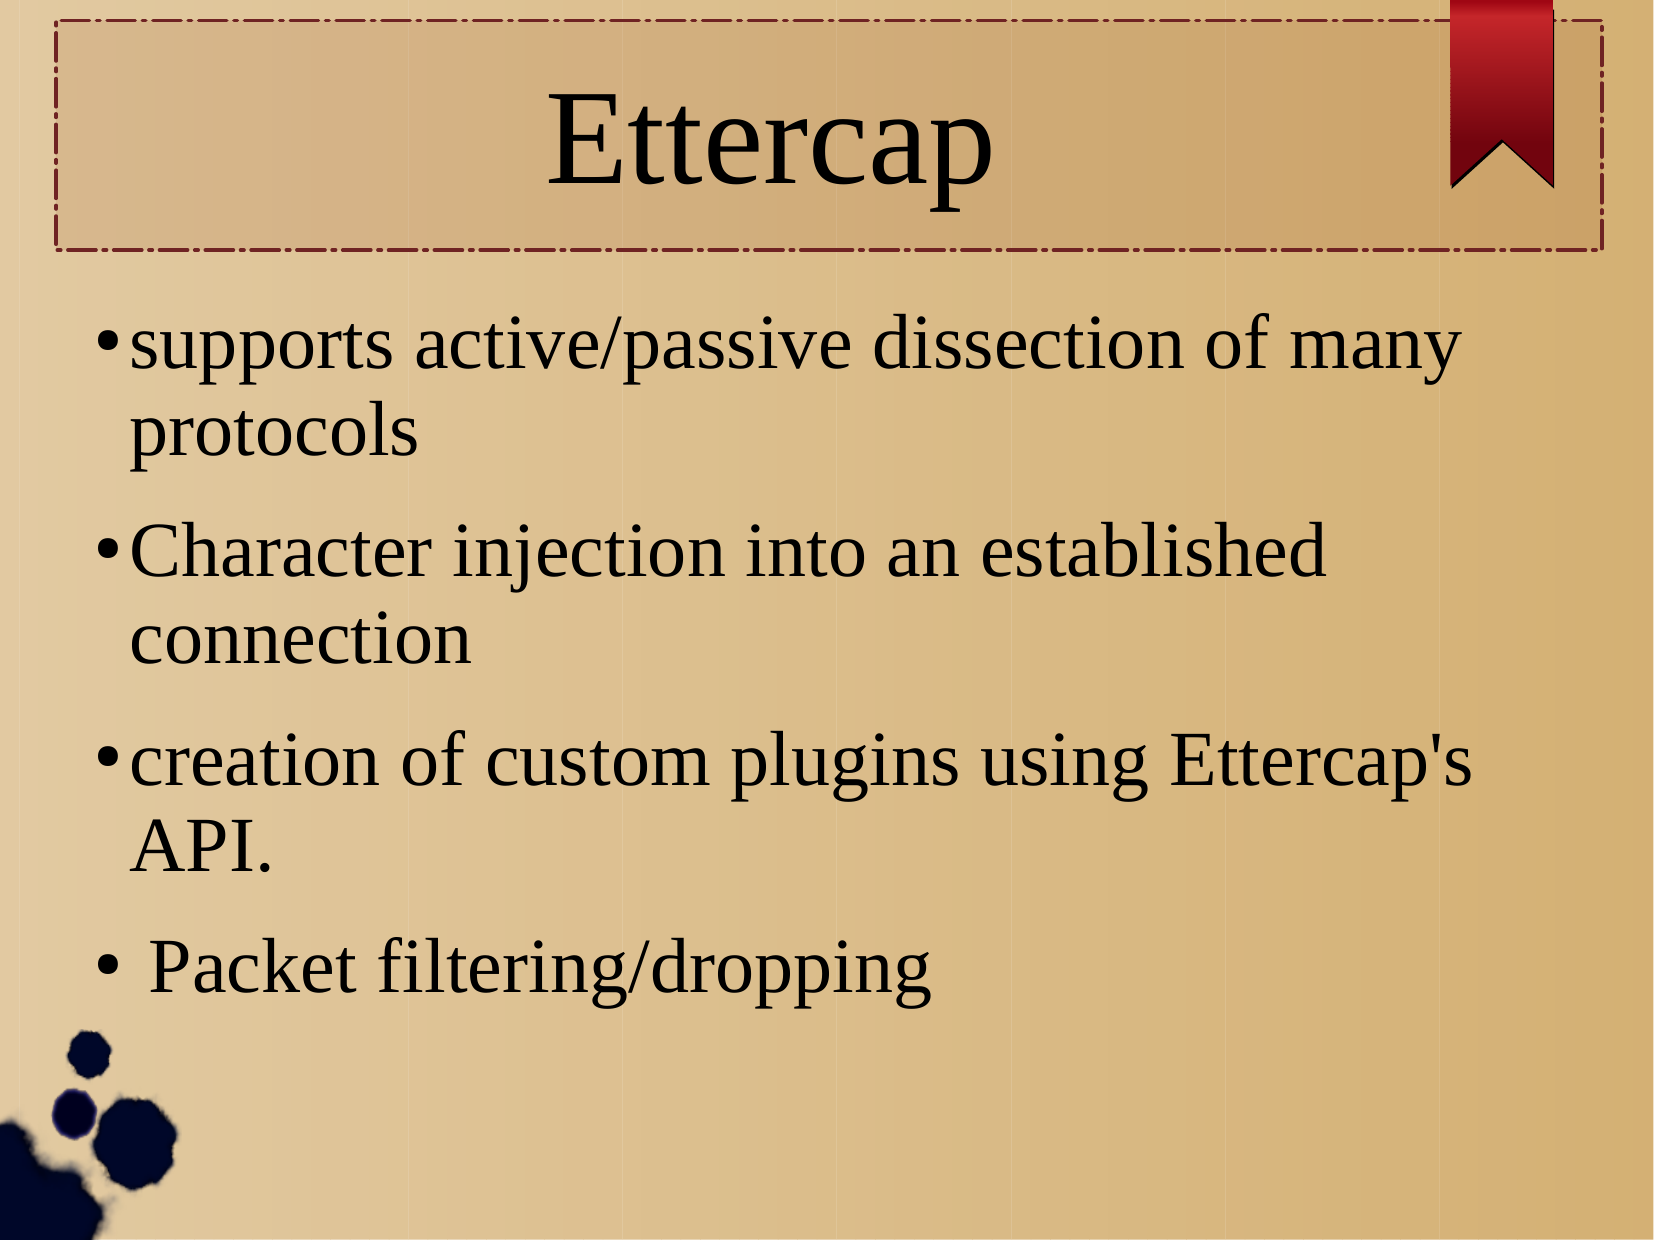

# Ettercap
supports active/passive dissection of many protocols
Character injection into an established connection
creation of custom plugins using Ettercap's API.
 Packet filtering/dropping